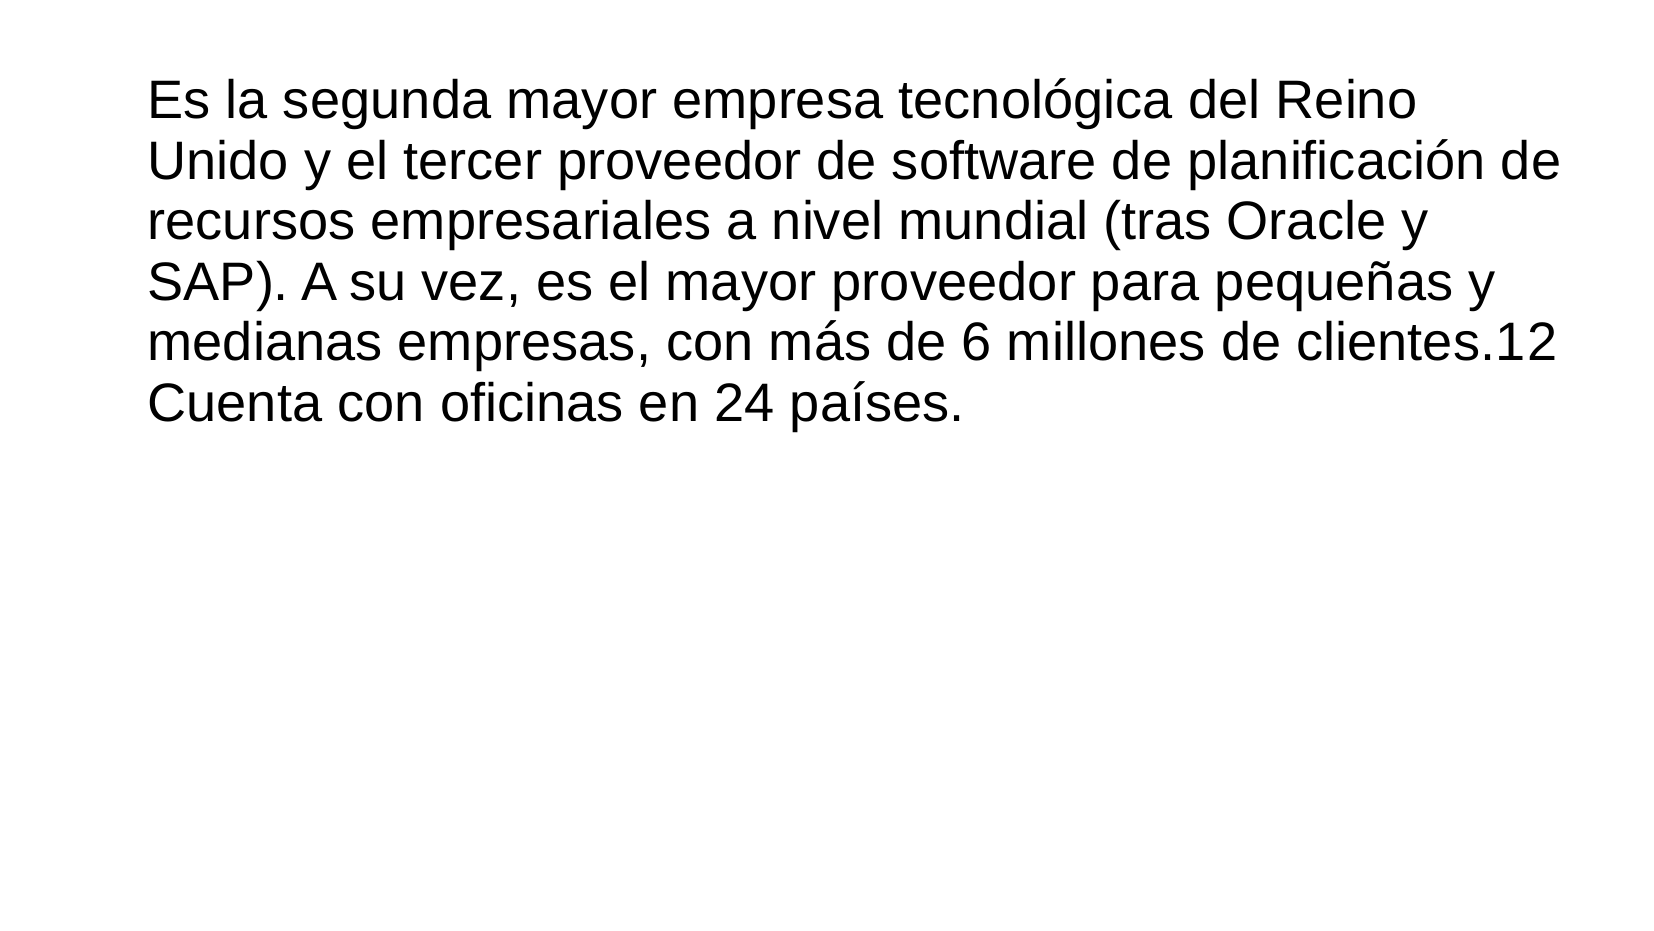

# Es la segunda mayor empresa tecnológica del Reino Unido y el tercer proveedor de software de planificación de recursos empresariales a nivel mundial (tras Oracle y SAP). A su vez, es el mayor proveedor para pequeñas y medianas empresas, con más de 6 millones de clientes.1​2​ Cuenta con oficinas en 24 países.